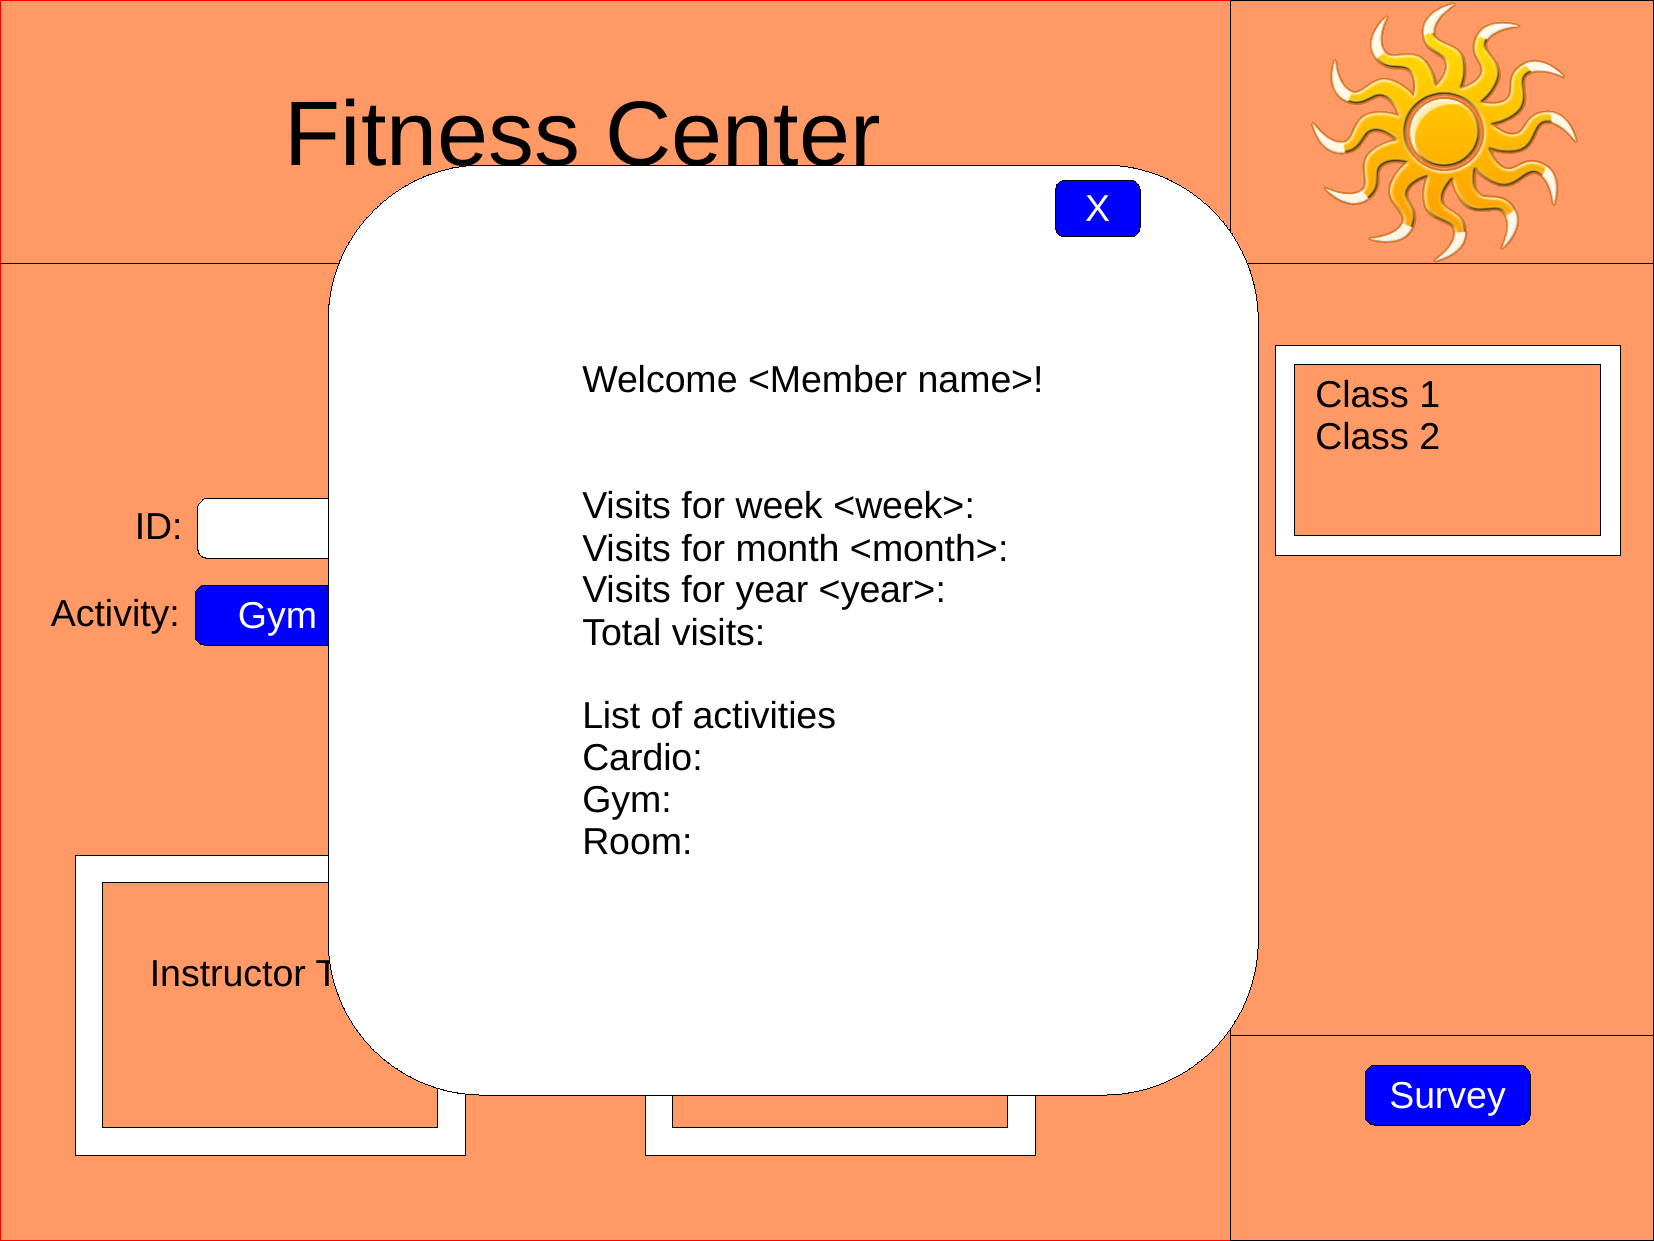

Fitness Center
X
“Tip of the day”
Welcome <Member name>!
Visits for week <week>:
Visits for month <month>:
Visits for year <year>:
Total visits:
List of activities
Cardio:
Gym:
Room:
Class 1
Class 2
ID:
Activity:
Gym
Cardio
Room
What's going on
Instructor Tip
Survey